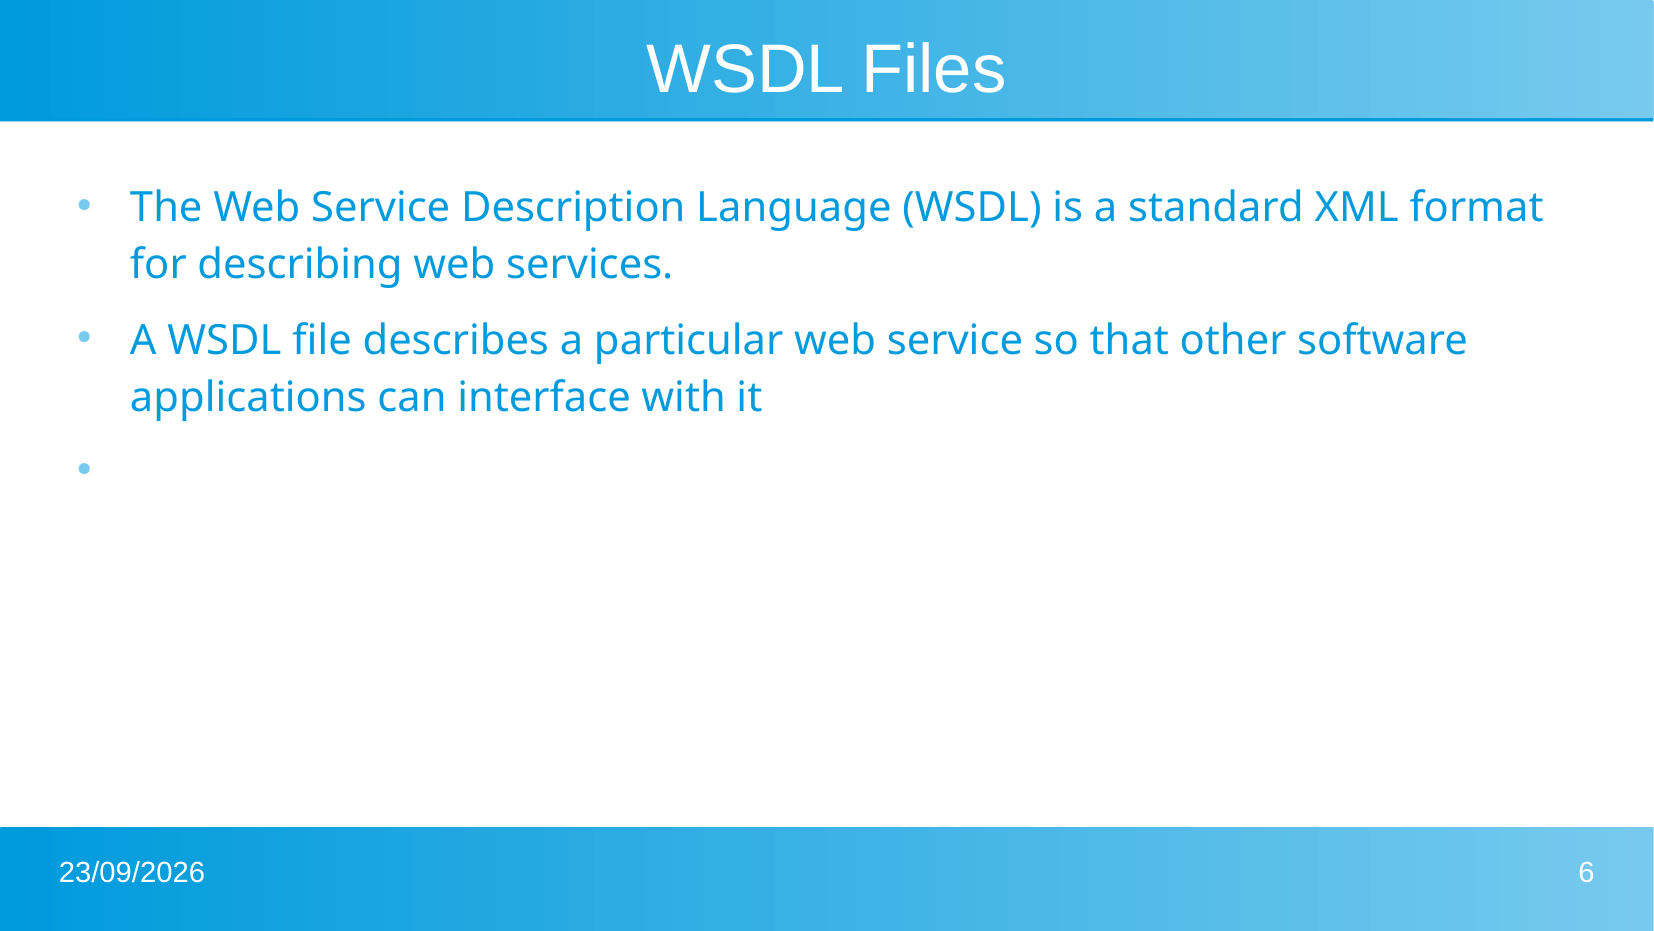

# WSDL Files
The Web Service Description Language (WSDL) is a standard XML format for describing web services.
A WSDL file describes a particular web service so that other software applications can interface with it
6